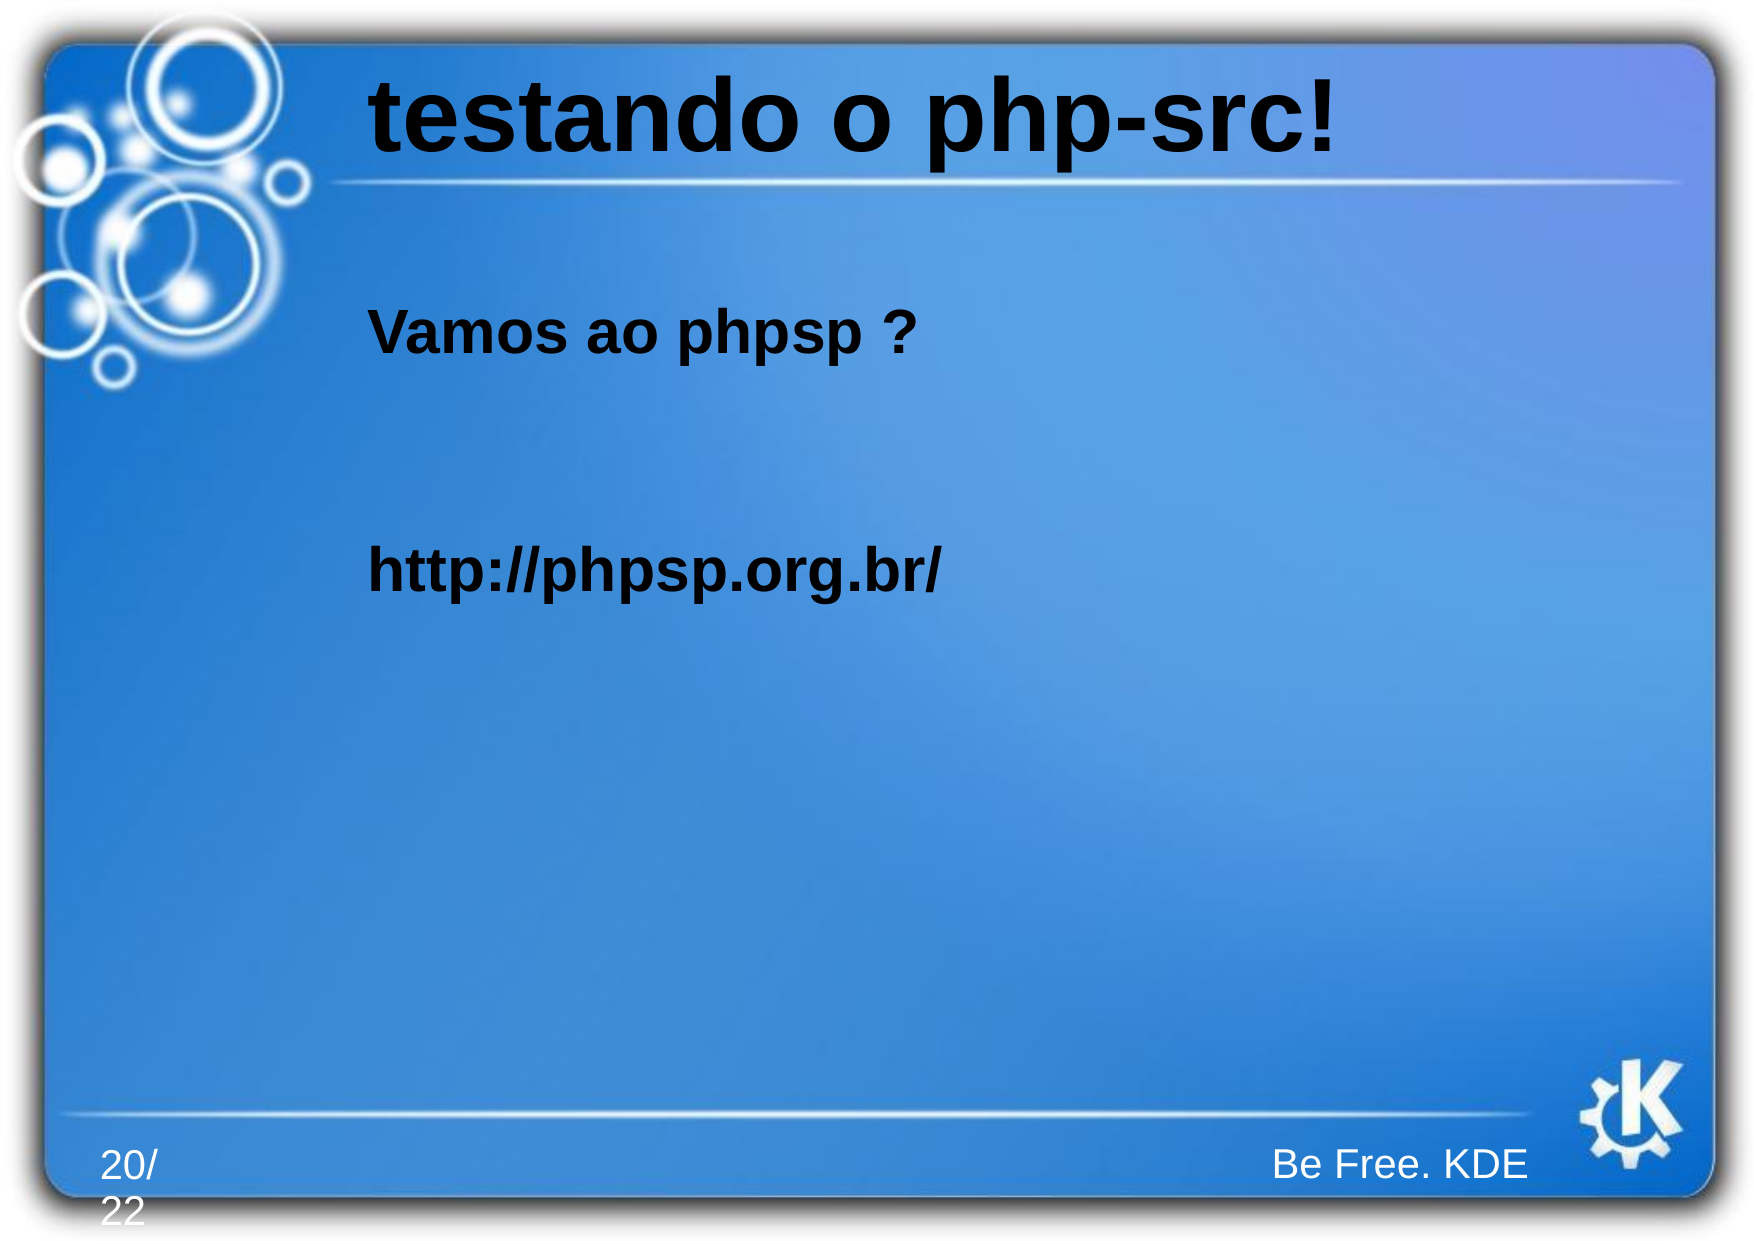

testando o php-src!
Vamos ao phpsp ?
http://phpsp.org.br/